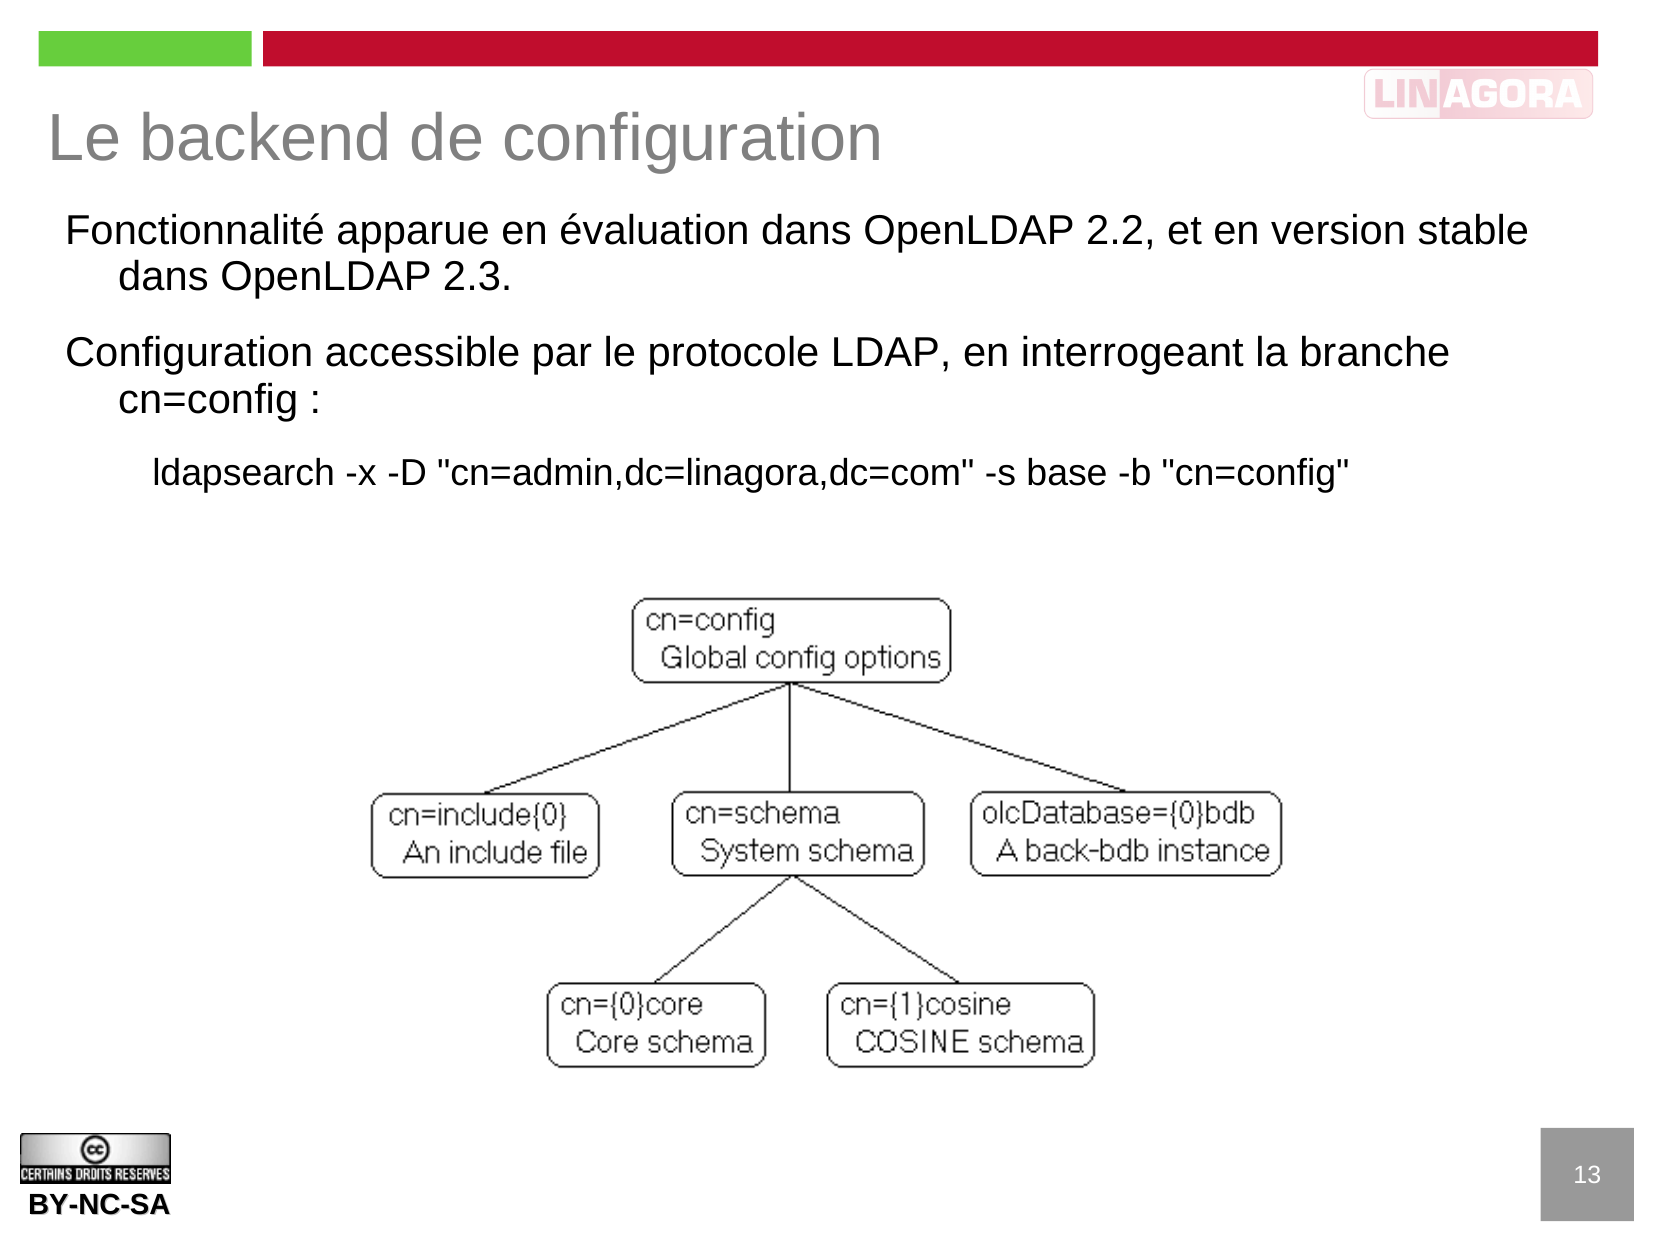

# Le backend de configuration
Fonctionnalité apparue en évaluation dans OpenLDAP 2.2, et en version stable dans OpenLDAP 2.3.
Configuration accessible par le protocole LDAP, en interrogeant la branche cn=config :
 ldapsearch -x -D "cn=admin,dc=linagora,dc=com" -s base -b "cn=config"